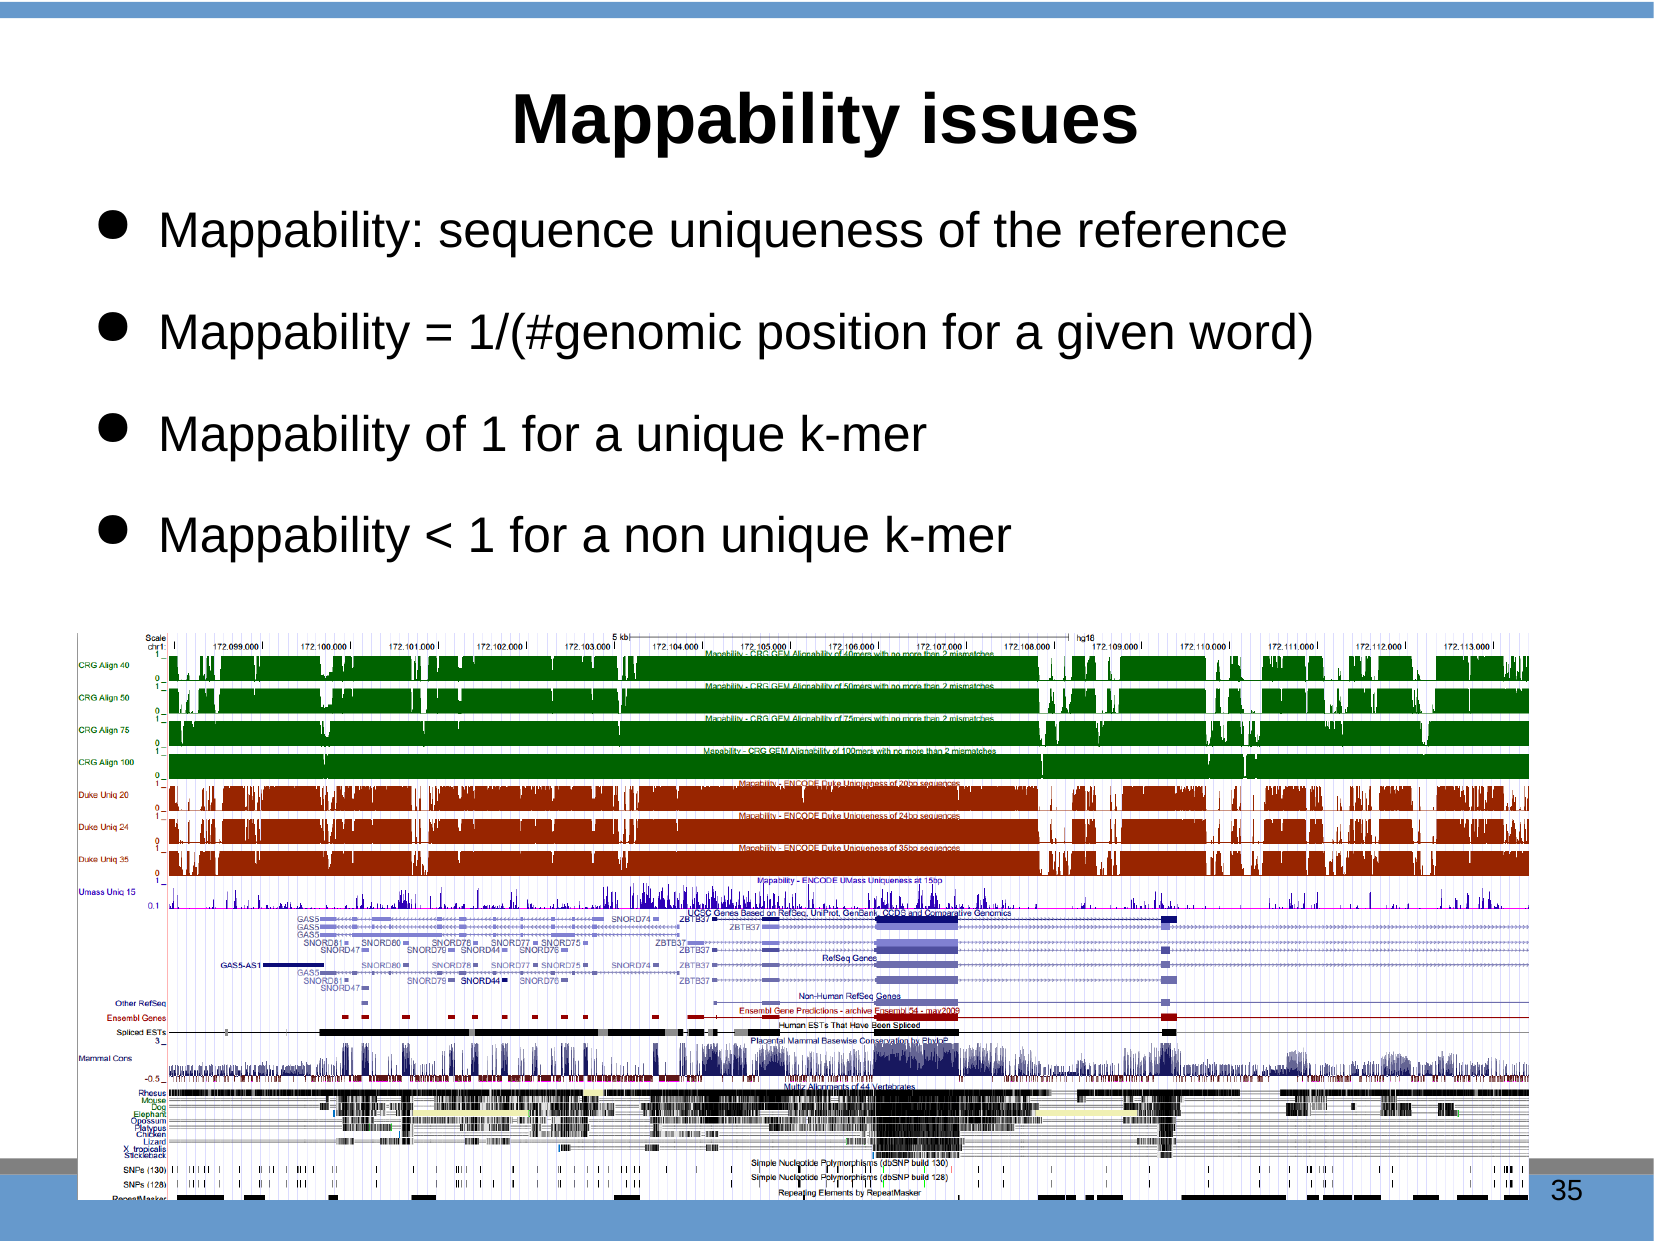

# Mappability issues
Mappability: sequence uniqueness of the reference
Mappability = 1/(#genomic position for a given word)
Mappability of 1 for a unique k-mer
Mappability < 1 for a non unique k-mer